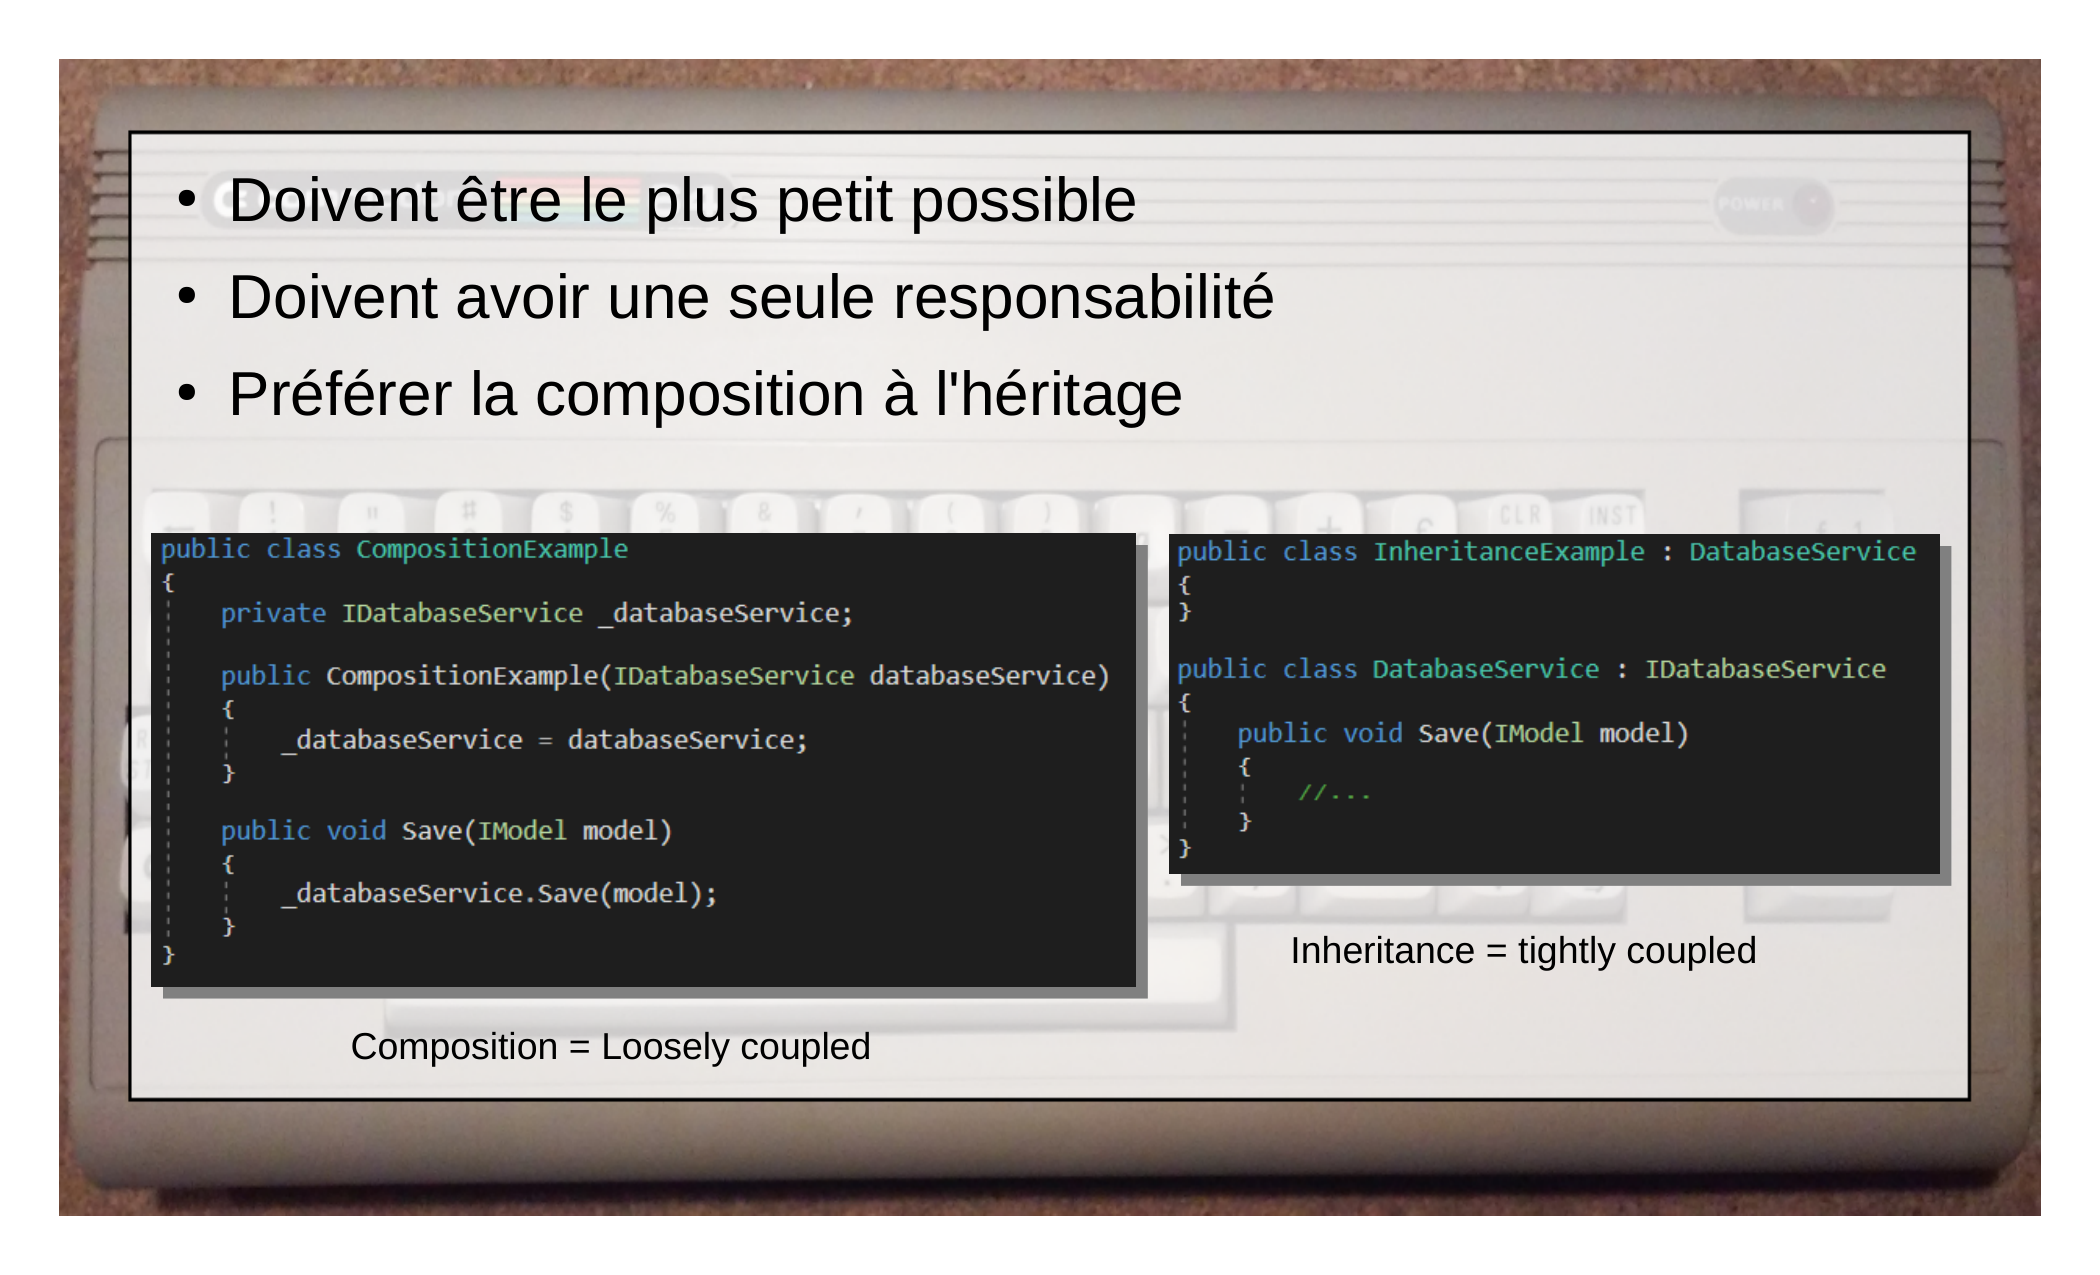

# Doivent être le plus petit possible
Doivent avoir une seule responsabilité
Préférer la composition à l'héritage
Inheritance = tightly coupled
Composition = Loosely coupled